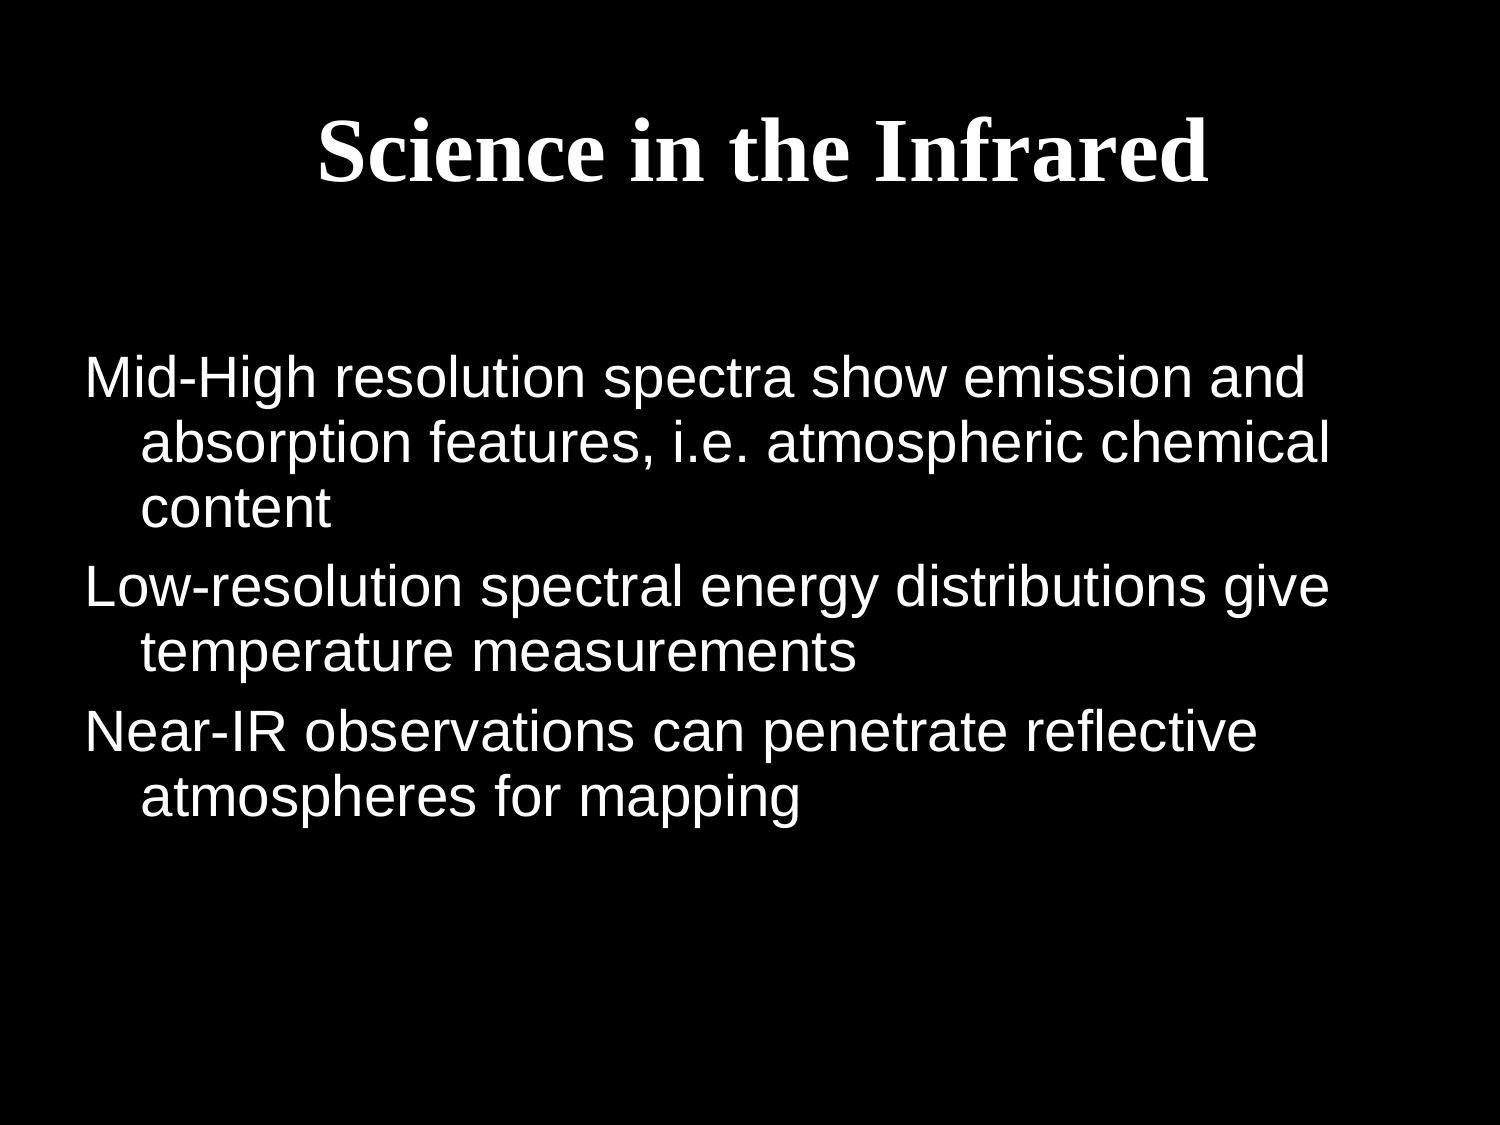

# Science in the Infrared
Mid-High resolution spectra show emission and absorption features, i.e. atmospheric chemical content
Low-resolution spectral energy distributions give temperature measurements
Near-IR observations can penetrate reflective atmospheres for mapping